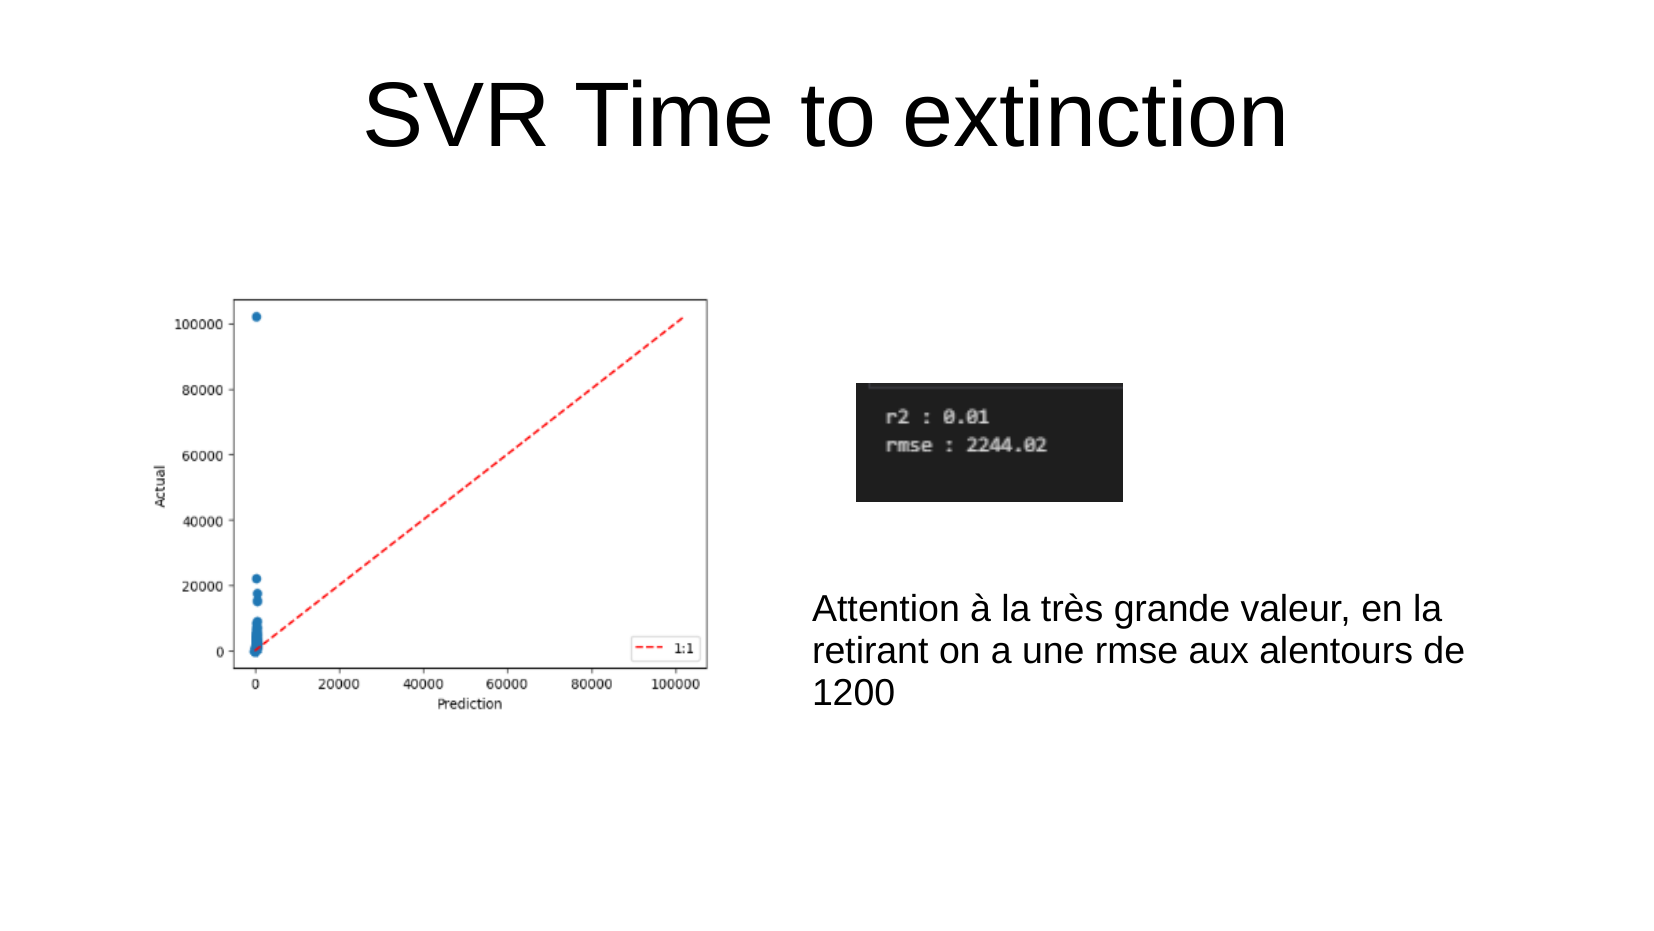

# SVR Time to extinction
Attention à la très grande valeur, en la retirant on a une rmse aux alentours de 1200